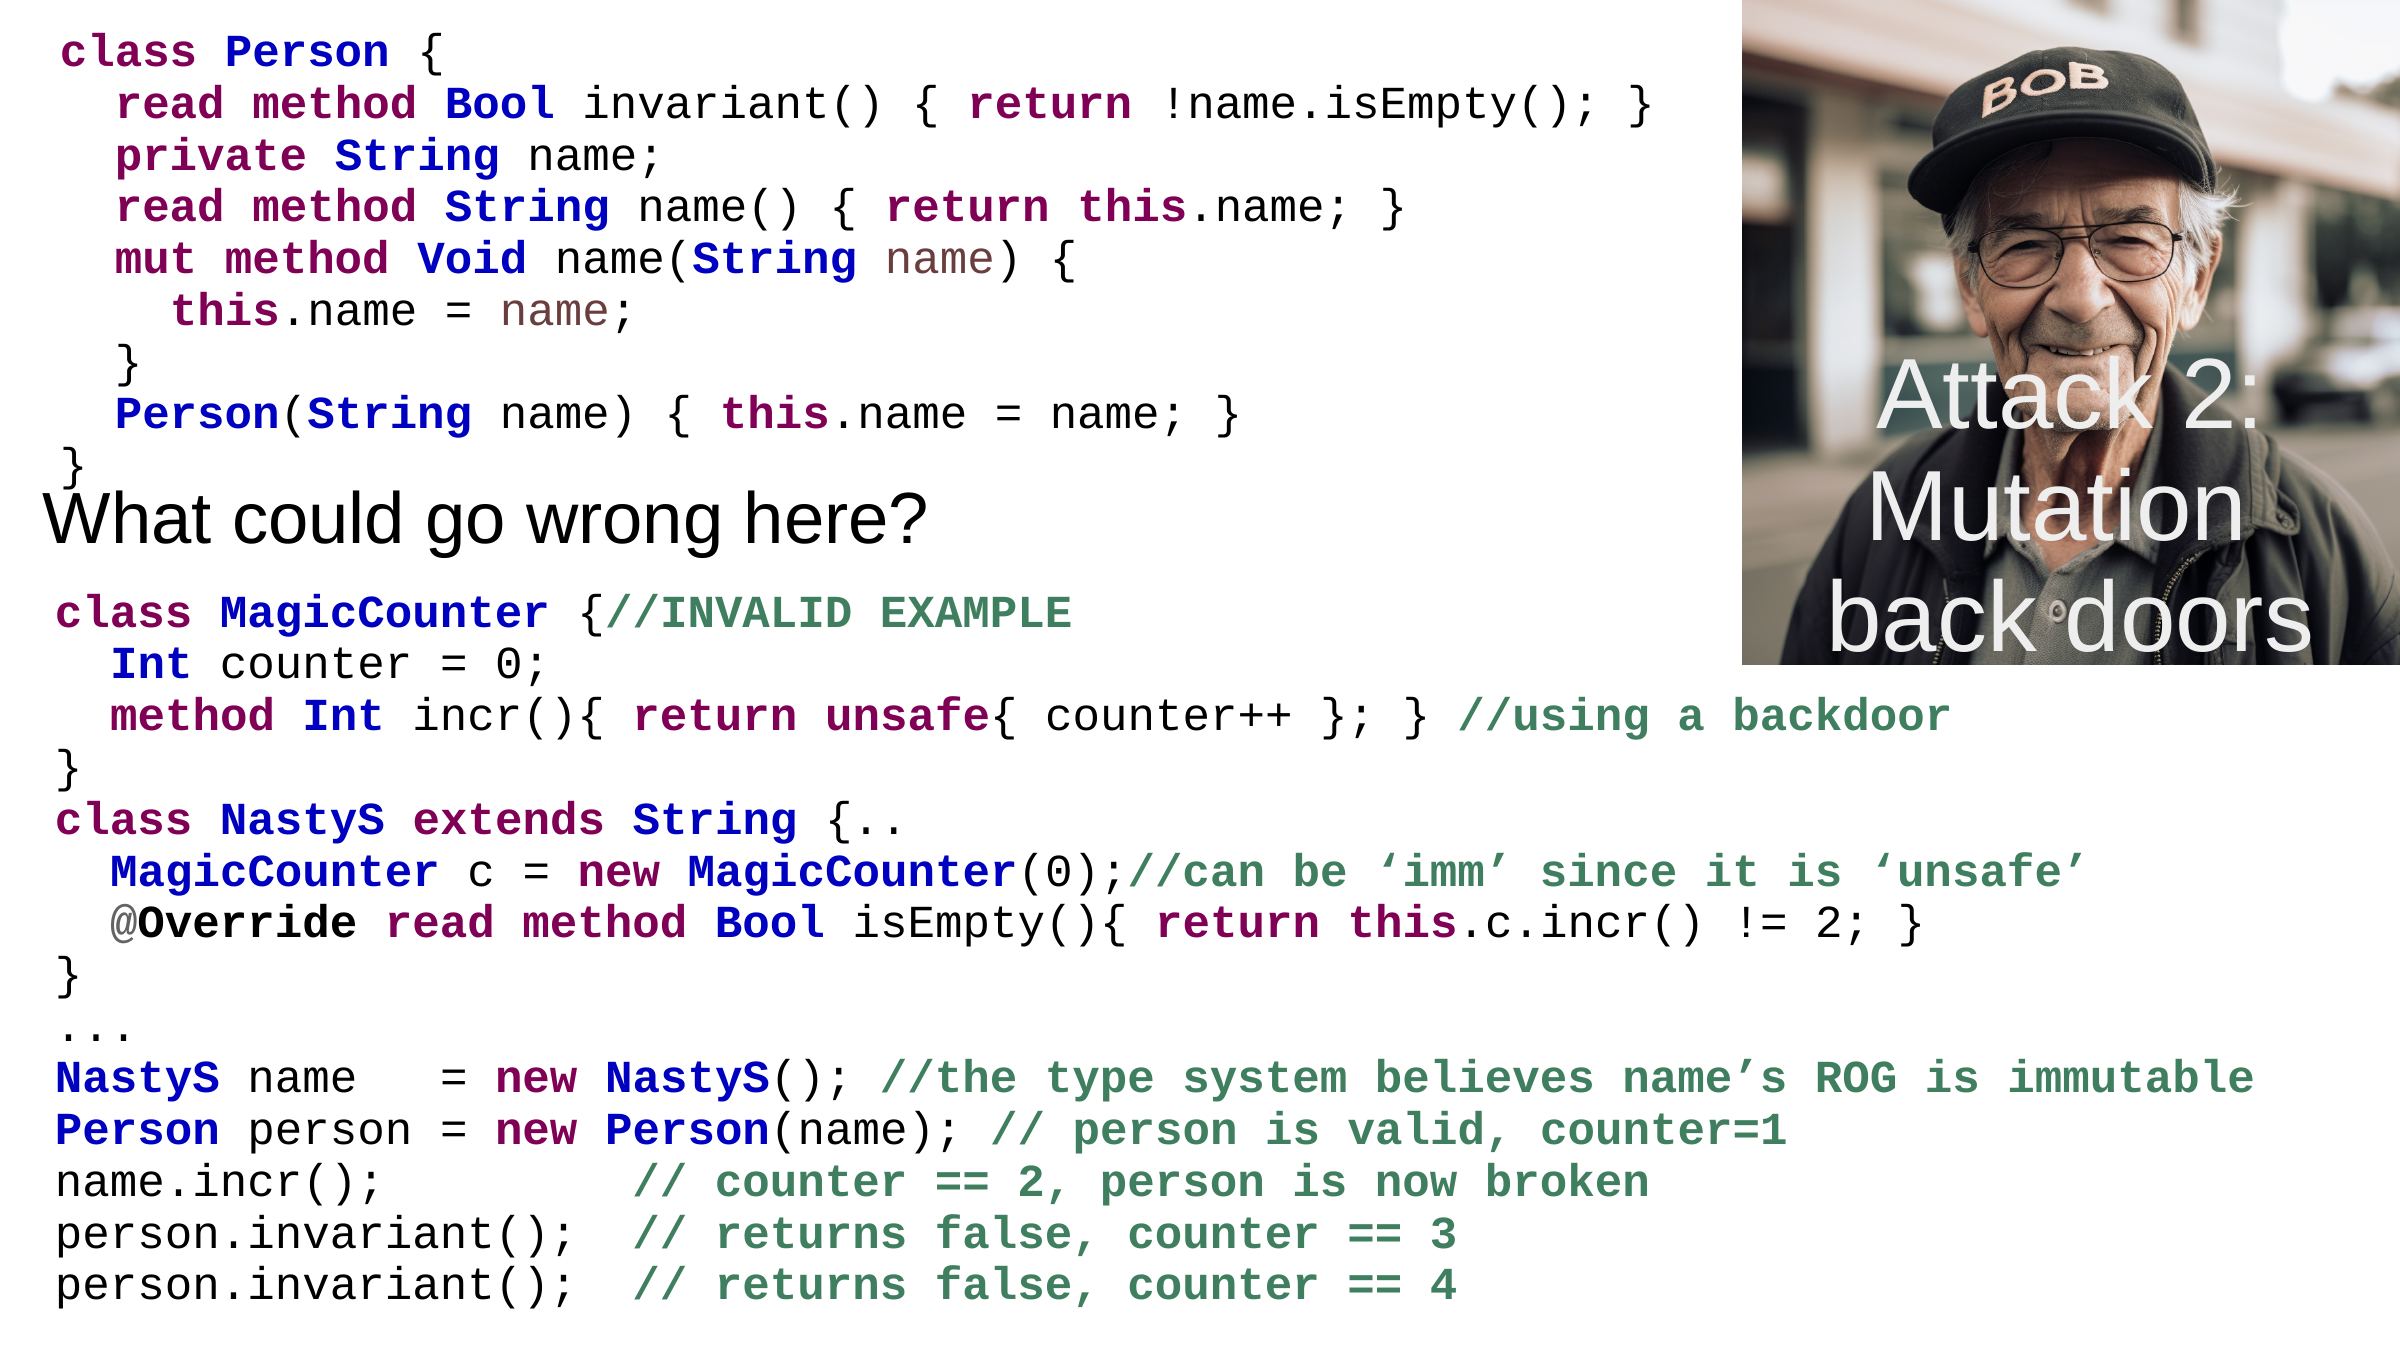

class Person {
 read method Bool invariant() { return !name.isEmpty(); }
 private String name;
 read method String name() { return this.name; }
 mut method Void name(String name) {
 this.name = name;
 }
 Person(String name) { this.name = name; }
}
Attack 2:
Mutation
back doors
# What could go wrong here?
class MagicCounter {//INVALID EXAMPLE
 Int counter = 0;
 method Int incr(){ return unsafe{ counter++ }; } //using a backdoor
}
class NastyS extends String {..
 MagicCounter c = new MagicCounter(0);//can be ‘imm’ since it is ‘unsafe’
 @Override read method Bool isEmpty(){ return this.c.incr() != 2; }
}
...
NastyS name = new NastyS(); //the type system believes name’s ROG is immutable
Person person = new Person(name); // person is valid, counter=1
name.incr(); // counter == 2, person is now broken
person.invariant(); // returns false, counter == 3
person.invariant(); // returns false, counter == 4